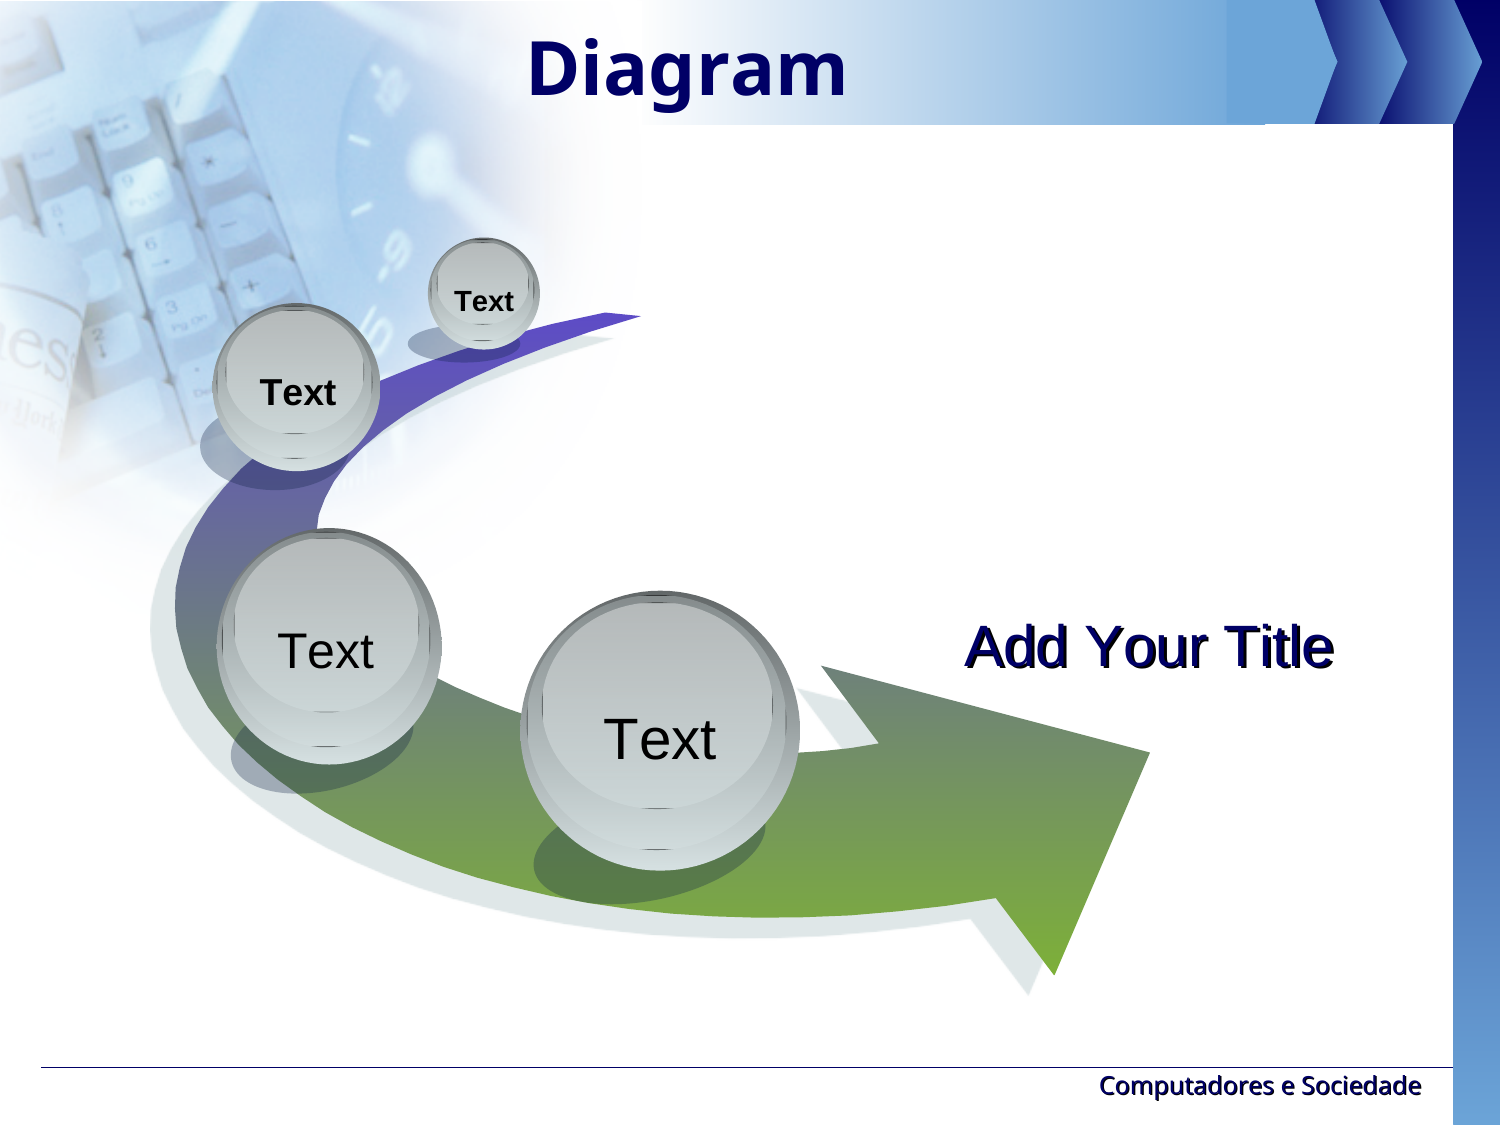

# Diagram
Text
Text
Text
Text
Add Your Title